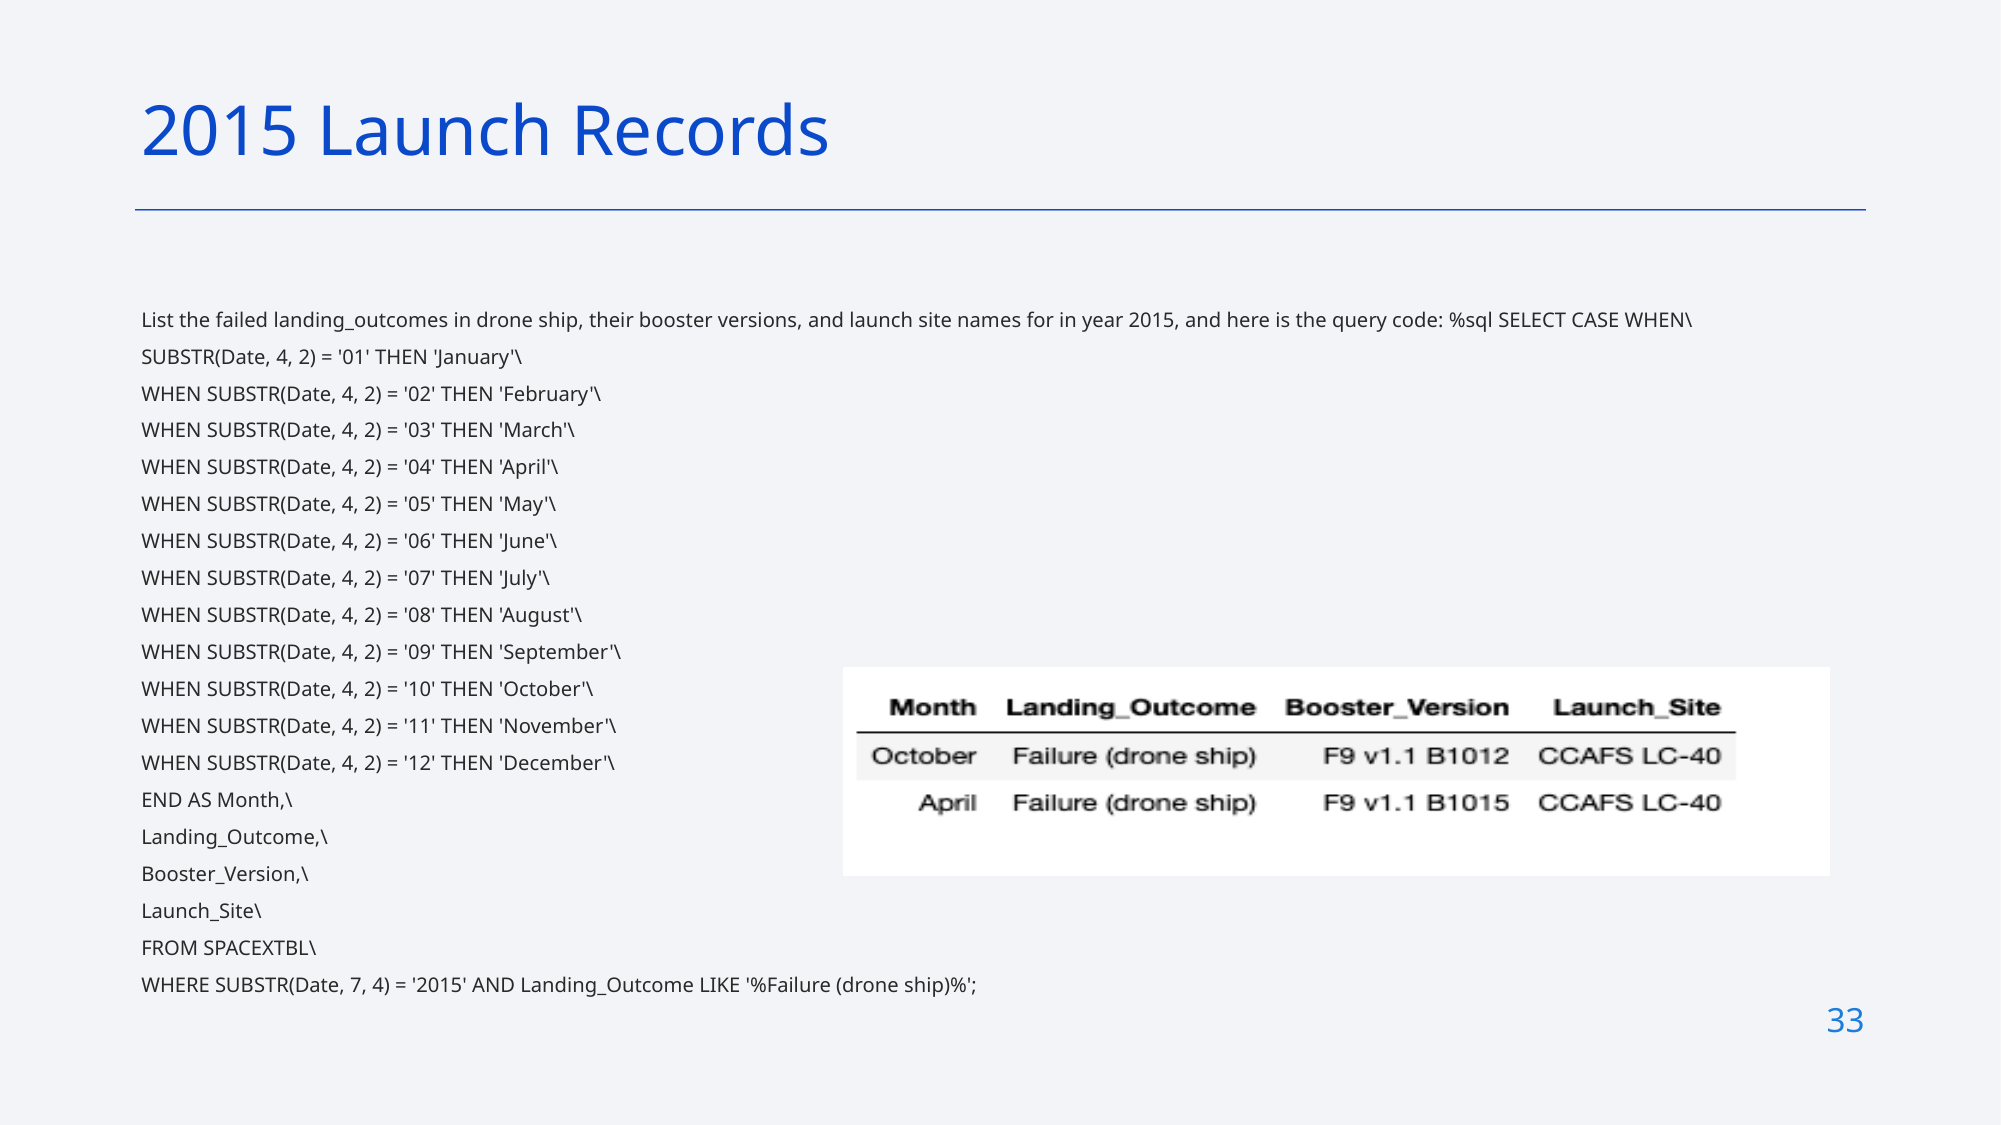

2015 Launch Records
# List the failed landing_outcomes in drone ship, their booster versions, and launch site names for in year 2015, and here is the query code: %sql SELECT CASE WHEN\
SUBSTR(Date, 4, 2) = '01' THEN 'January'\
WHEN SUBSTR(Date, 4, 2) = '02' THEN 'February'\
WHEN SUBSTR(Date, 4, 2) = '03' THEN 'March'\
WHEN SUBSTR(Date, 4, 2) = '04' THEN 'April'\
WHEN SUBSTR(Date, 4, 2) = '05' THEN 'May'\
WHEN SUBSTR(Date, 4, 2) = '06' THEN 'June'\
WHEN SUBSTR(Date, 4, 2) = '07' THEN 'July'\
WHEN SUBSTR(Date, 4, 2) = '08' THEN 'August'\
WHEN SUBSTR(Date, 4, 2) = '09' THEN 'September'\
WHEN SUBSTR(Date, 4, 2) = '10' THEN 'October'\
WHEN SUBSTR(Date, 4, 2) = '11' THEN 'November'\
WHEN SUBSTR(Date, 4, 2) = '12' THEN 'December'\
END AS Month,\
Landing_Outcome,\
Booster_Version,\
Launch_Site\
FROM SPACEXTBL\
WHERE SUBSTR(Date, 7, 4) = '2015' AND Landing_Outcome LIKE '%Failure (drone ship)%';
33